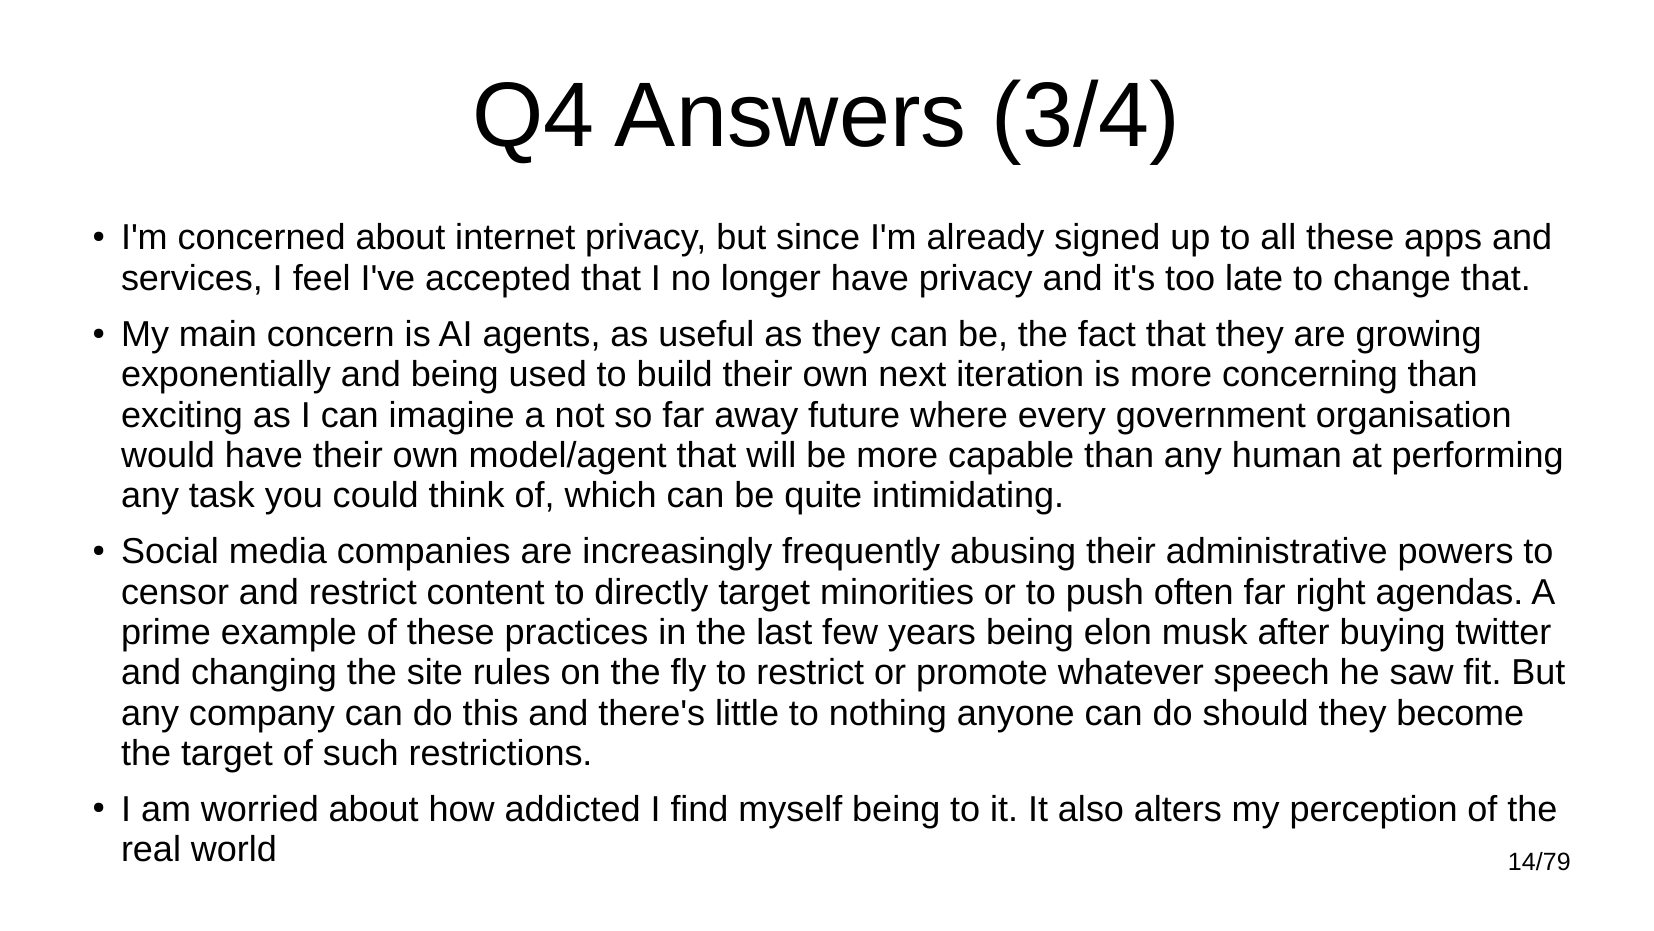

# Q4 Answers (3/4)
I'm concerned about internet privacy, but since I'm already signed up to all these apps and services, I feel I've accepted that I no longer have privacy and it's too late to change that.
My main concern is AI agents, as useful as they can be, the fact that they are growing exponentially and being used to build their own next iteration is more concerning than exciting as I can imagine a not so far away future where every government organisation would have their own model/agent that will be more capable than any human at performing any task you could think of, which can be quite intimidating.
Social media companies are increasingly frequently abusing their administrative powers to censor and restrict content to directly target minorities or to push often far right agendas. A prime example of these practices in the last few years being elon musk after buying twitter and changing the site rules on the fly to restrict or promote whatever speech he saw fit. But any company can do this and there's little to nothing anyone can do should they become the target of such restrictions.
I am worried about how addicted I find myself being to it. It also alters my perception of the real world
14